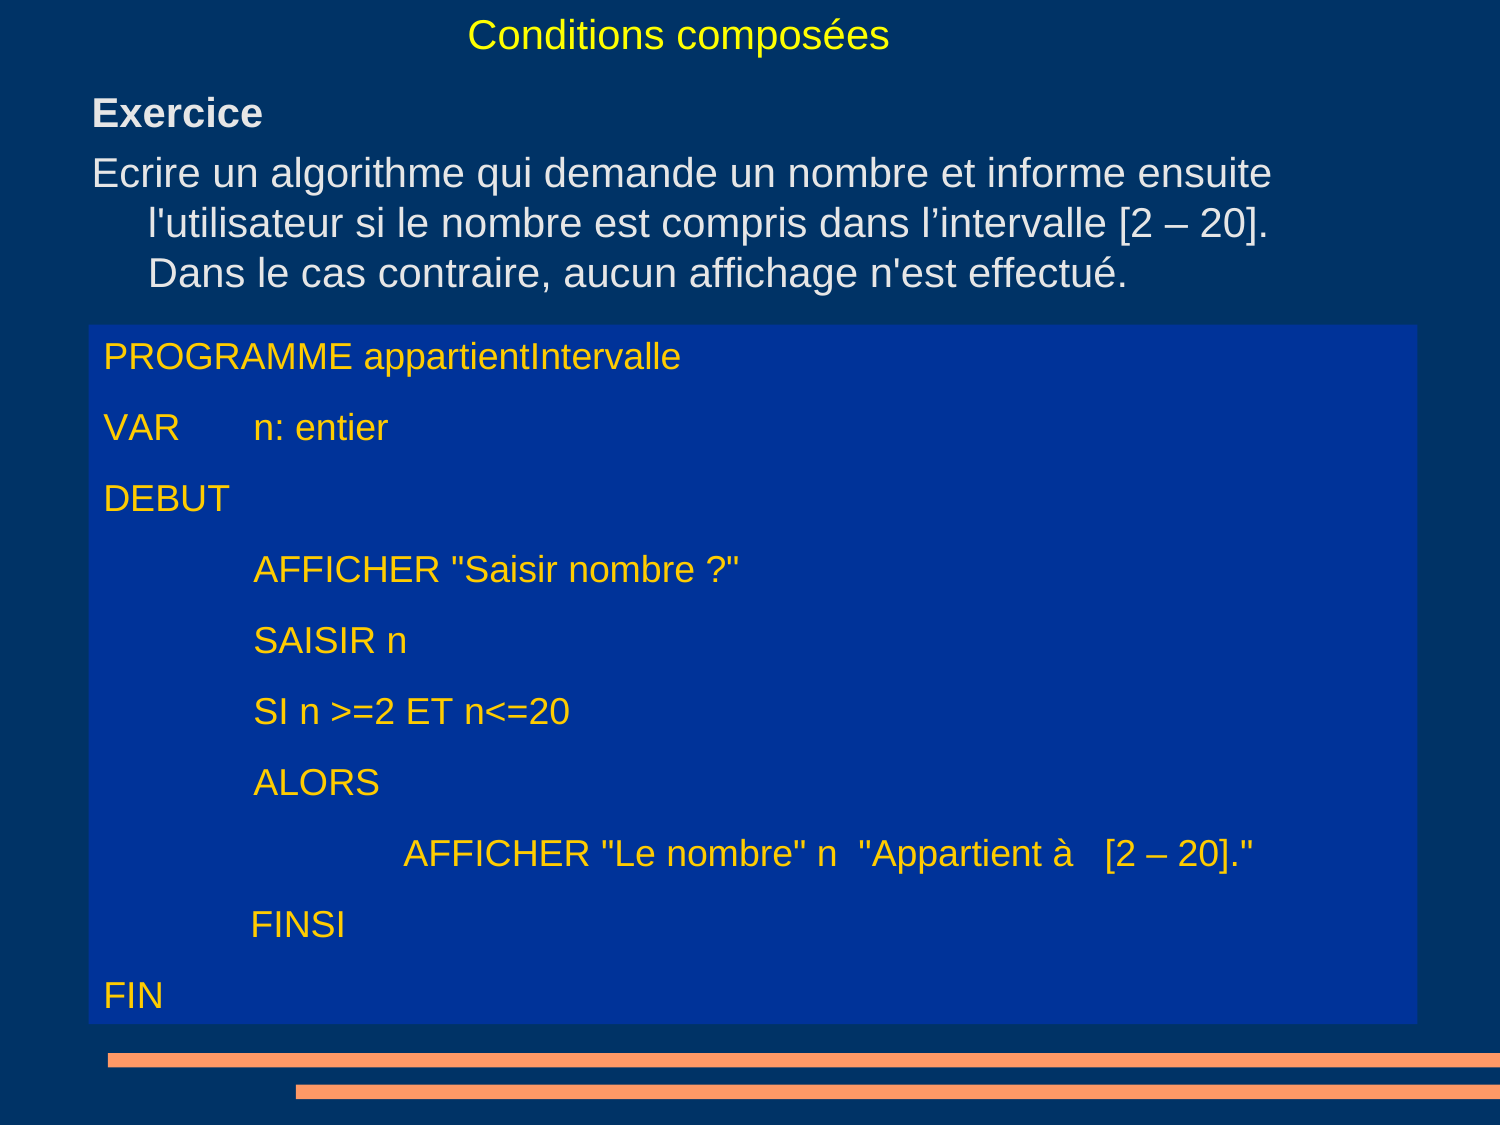

Conditions composées
# Exercice
Ecrire un algorithme qui demande un nombre et informe ensuite l'utilisateur si le nombre est compris dans l’intervalle [2 – 20]. Dans le cas contraire, aucun affichage n'est effectué.
PROGRAMME appartientIntervalle
VAR n: entier
DEBUT
	AFFICHER "Saisir nombre ?"
	SAISIR n
	SI n >=2 ET n<=20
	ALORS
		AFFICHER "Le nombre" n "Appartient à   [2 – 20]."
 FINSI
FIN